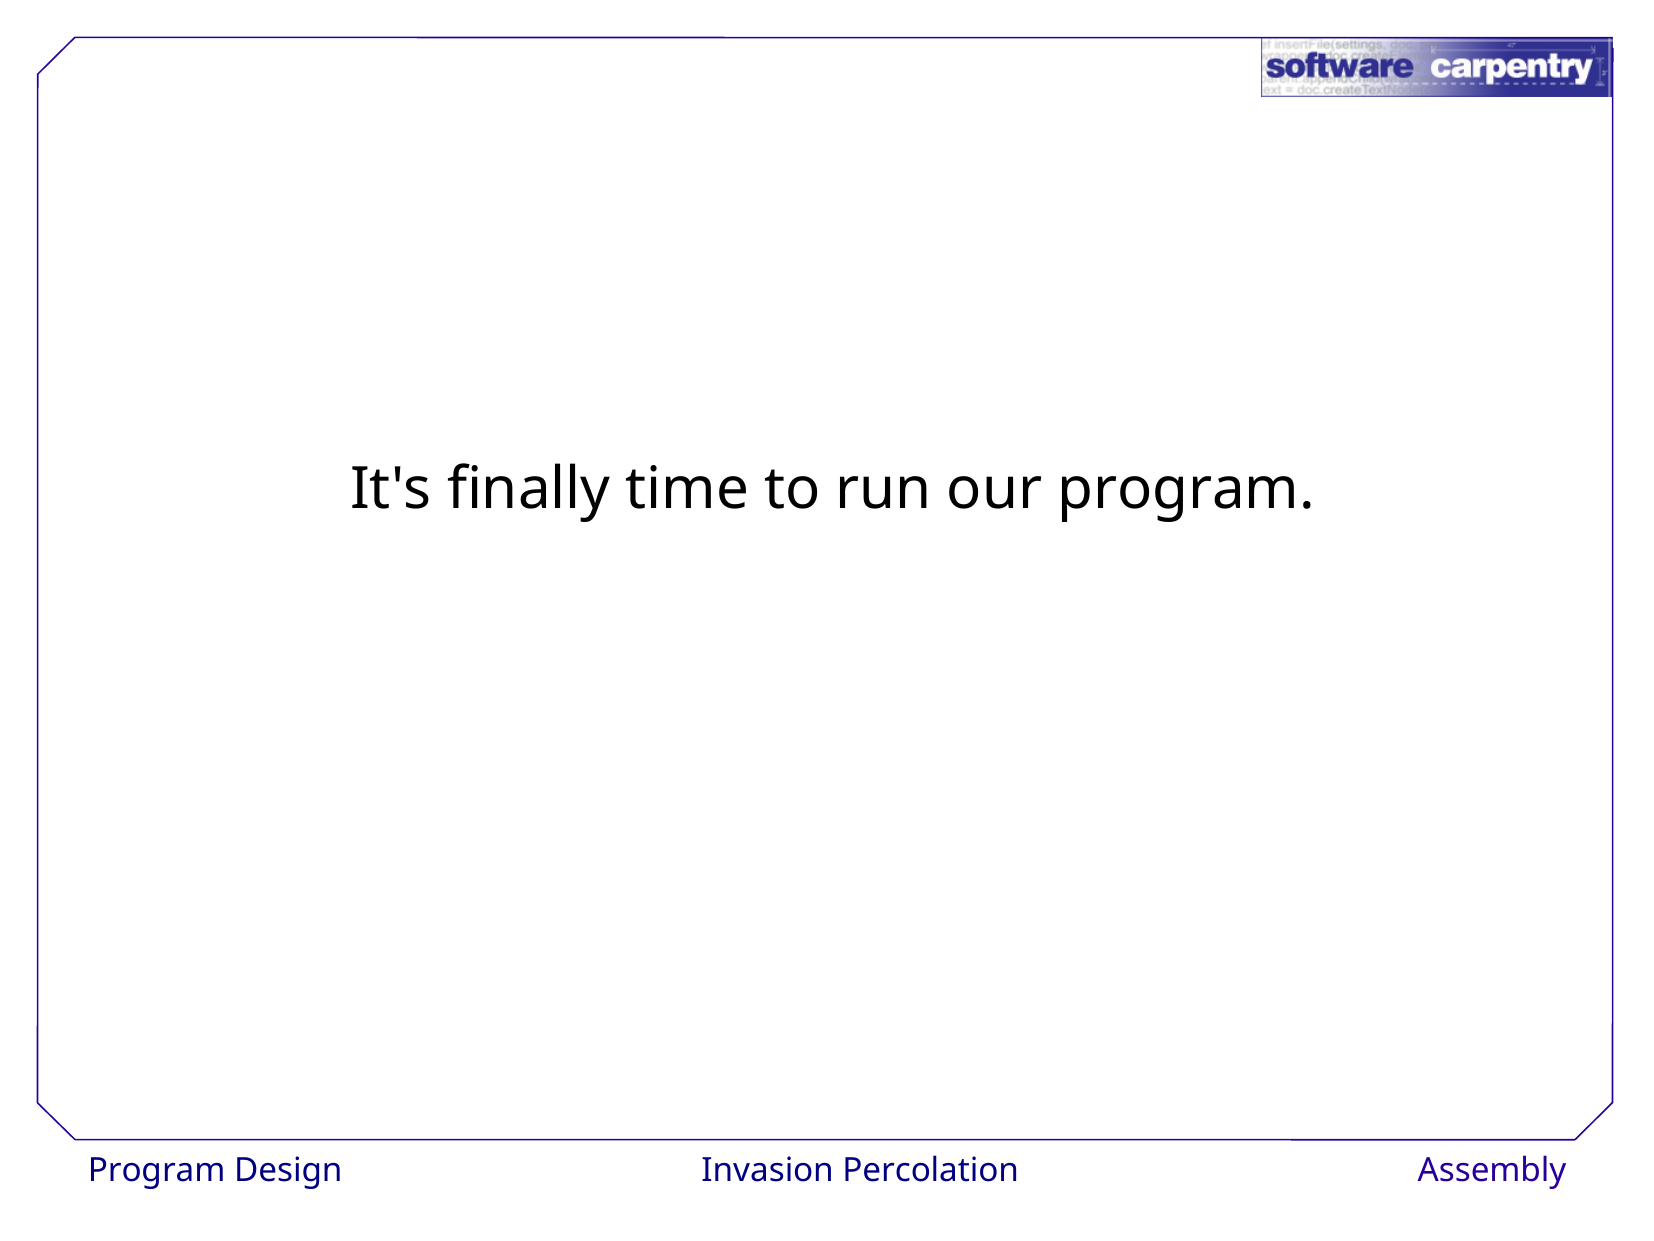

It's finally time to run our program.